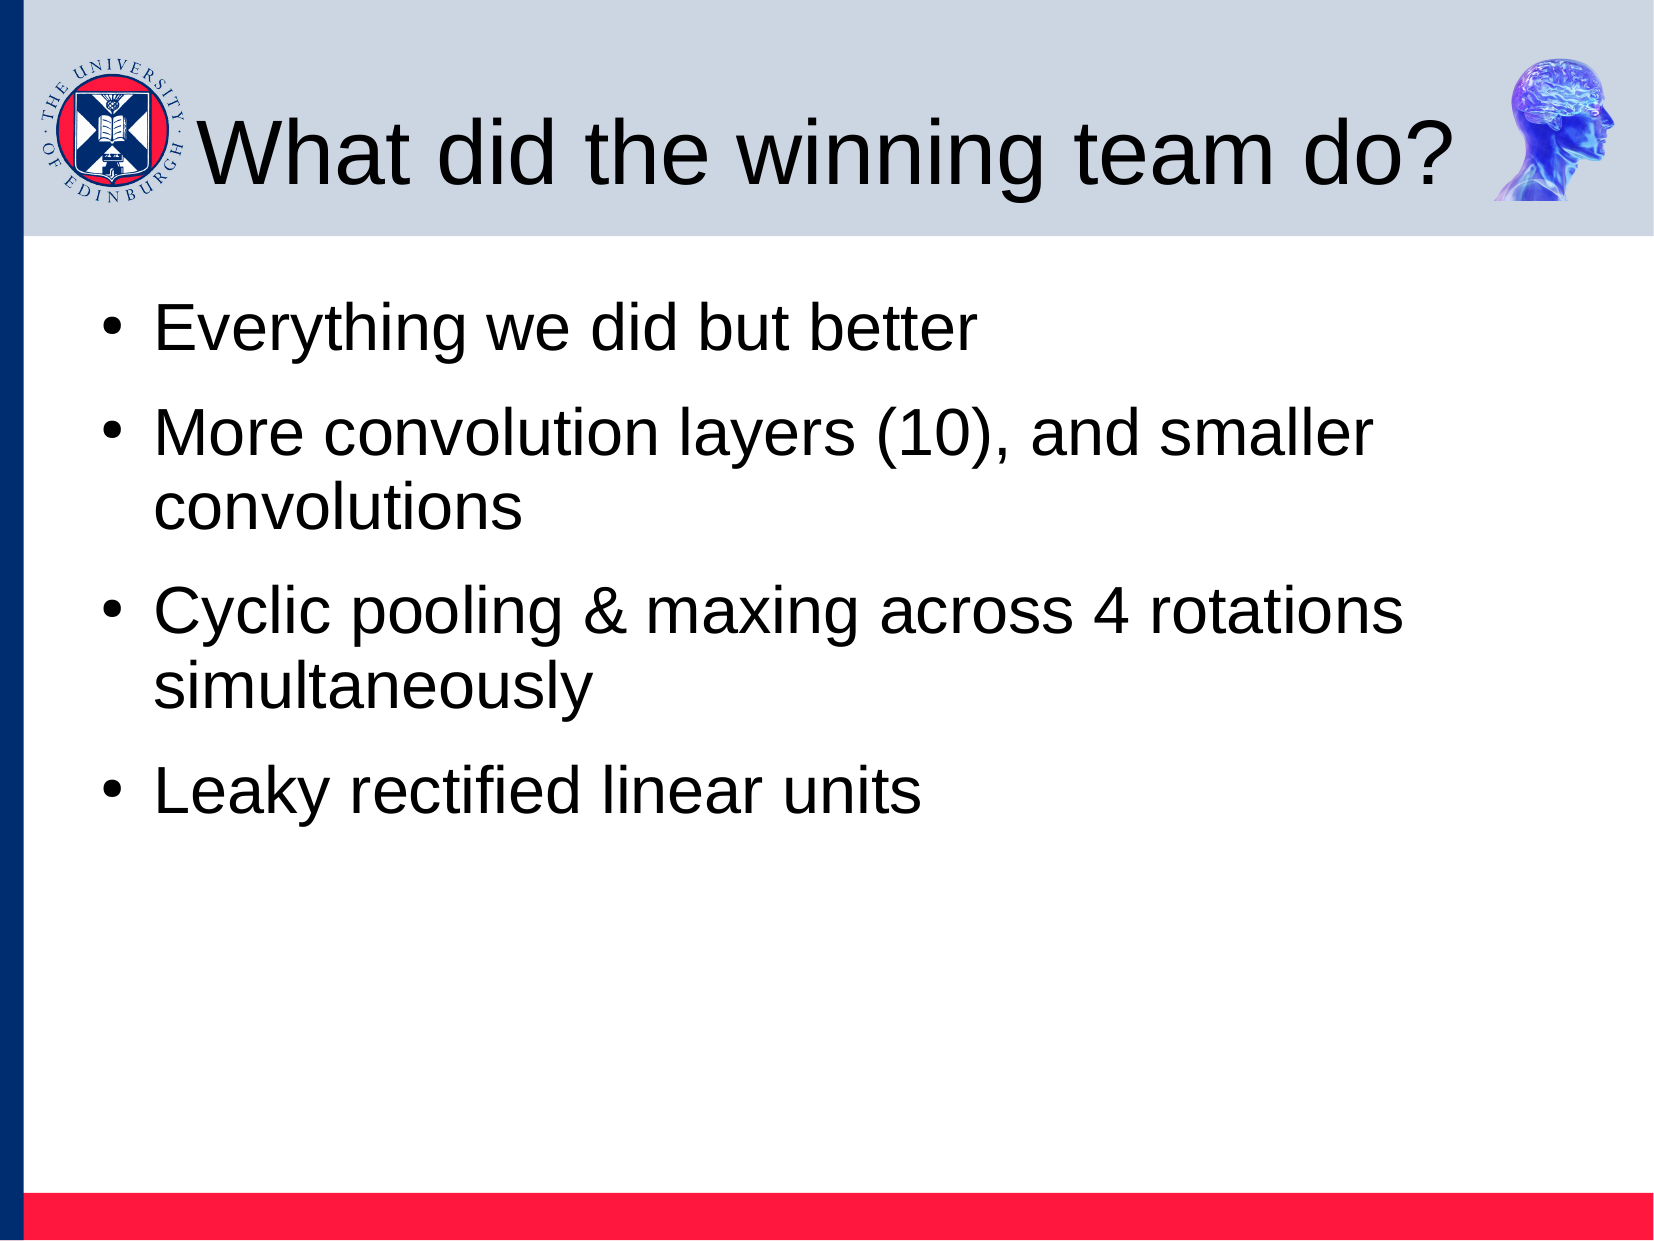

# What did the winning team do?
Everything we did but better
More convolution layers (10), and smaller convolutions
Cyclic pooling & maxing across 4 rotations simultaneously
Leaky rectified linear units